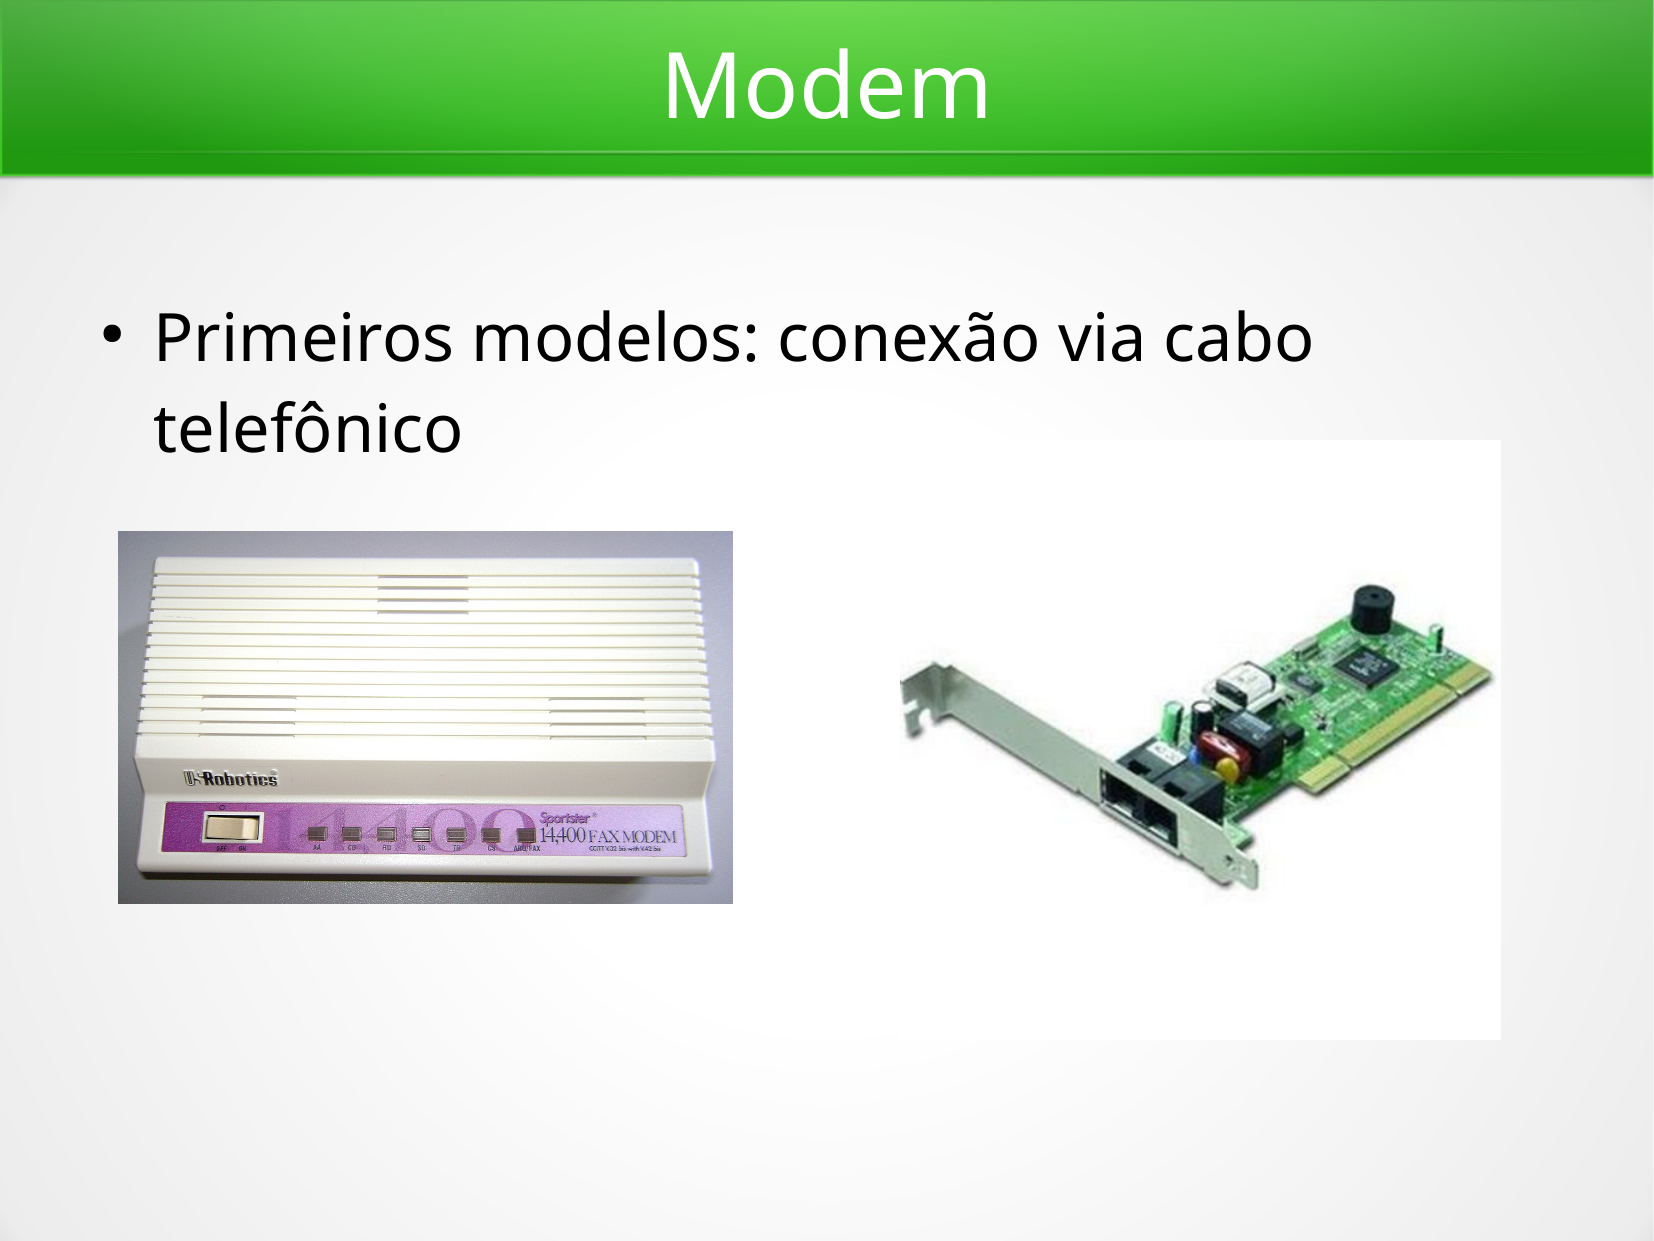

# Modem
Primeiros modelos: conexão via cabo telefônico